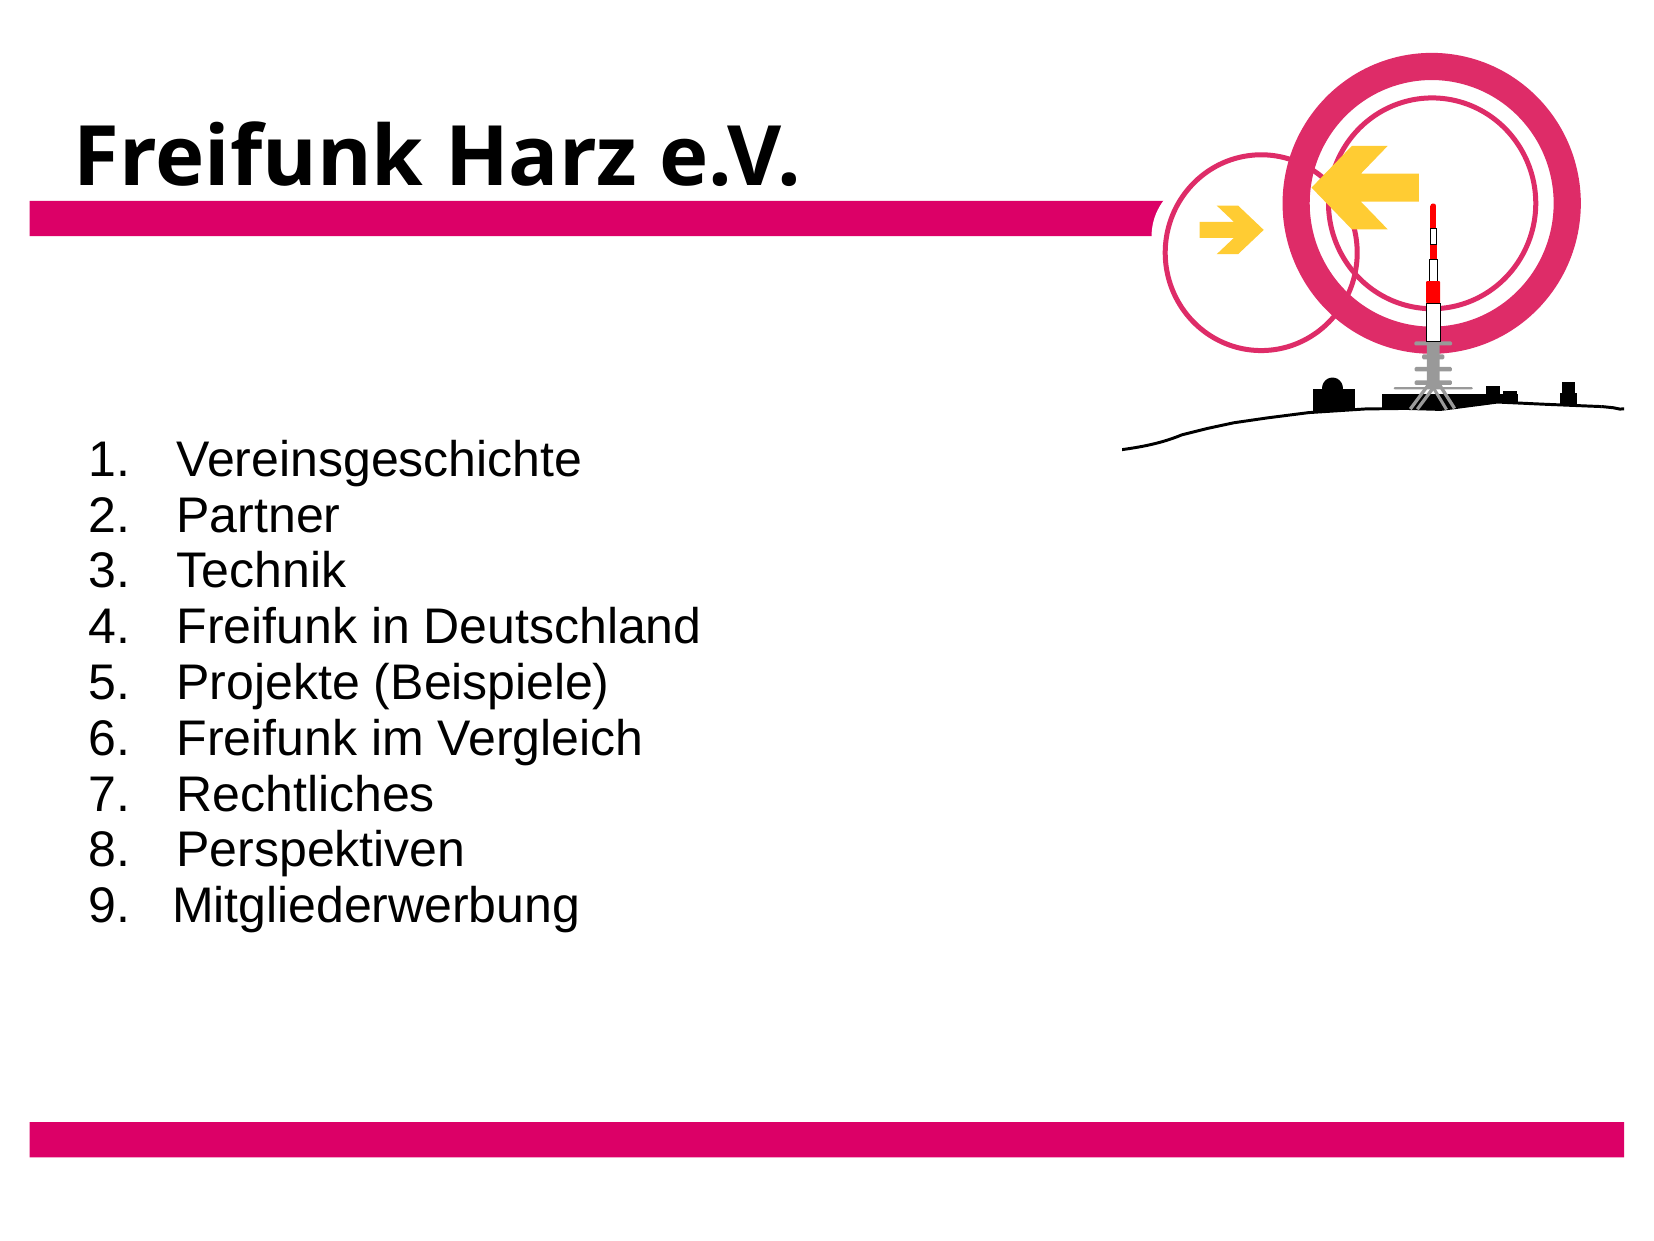

# 1. 	Vereinsgeschichte
2. 	Partner
3. 	Technik
4. 	Freifunk in Deutschland
5. 	Projekte (Beispiele)
6. 	Freifunk im Vergleich
7. 	Rechtliches
8. 	Perspektiven
9. Mitgliederwerbung